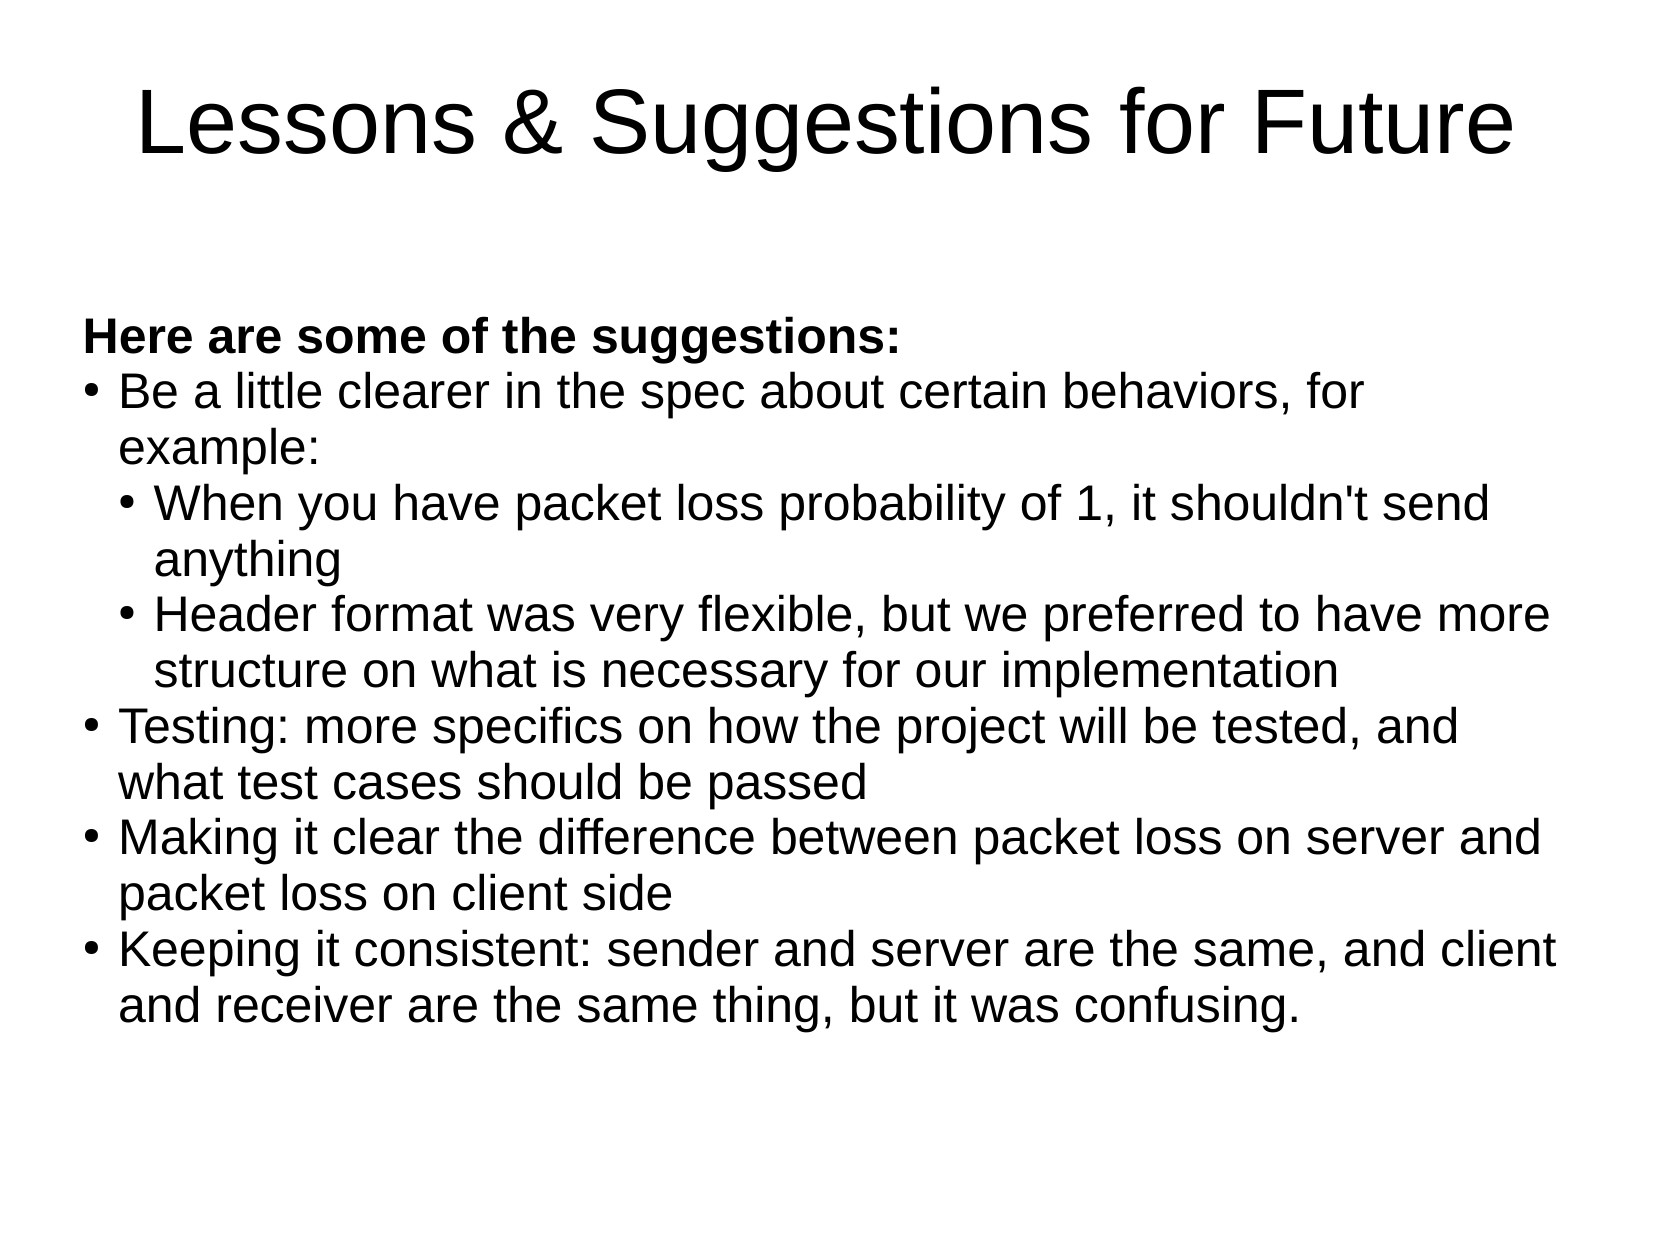

# Lessons & Suggestions for Future
Here are some of the suggestions:
Be a little clearer in the spec about certain behaviors, for example:
When you have packet loss probability of 1, it shouldn't send anything
Header format was very flexible, but we preferred to have more structure on what is necessary for our implementation
Testing: more specifics on how the project will be tested, and what test cases should be passed
Making it clear the difference between packet loss on server and packet loss on client side
Keeping it consistent: sender and server are the same, and client and receiver are the same thing, but it was confusing.